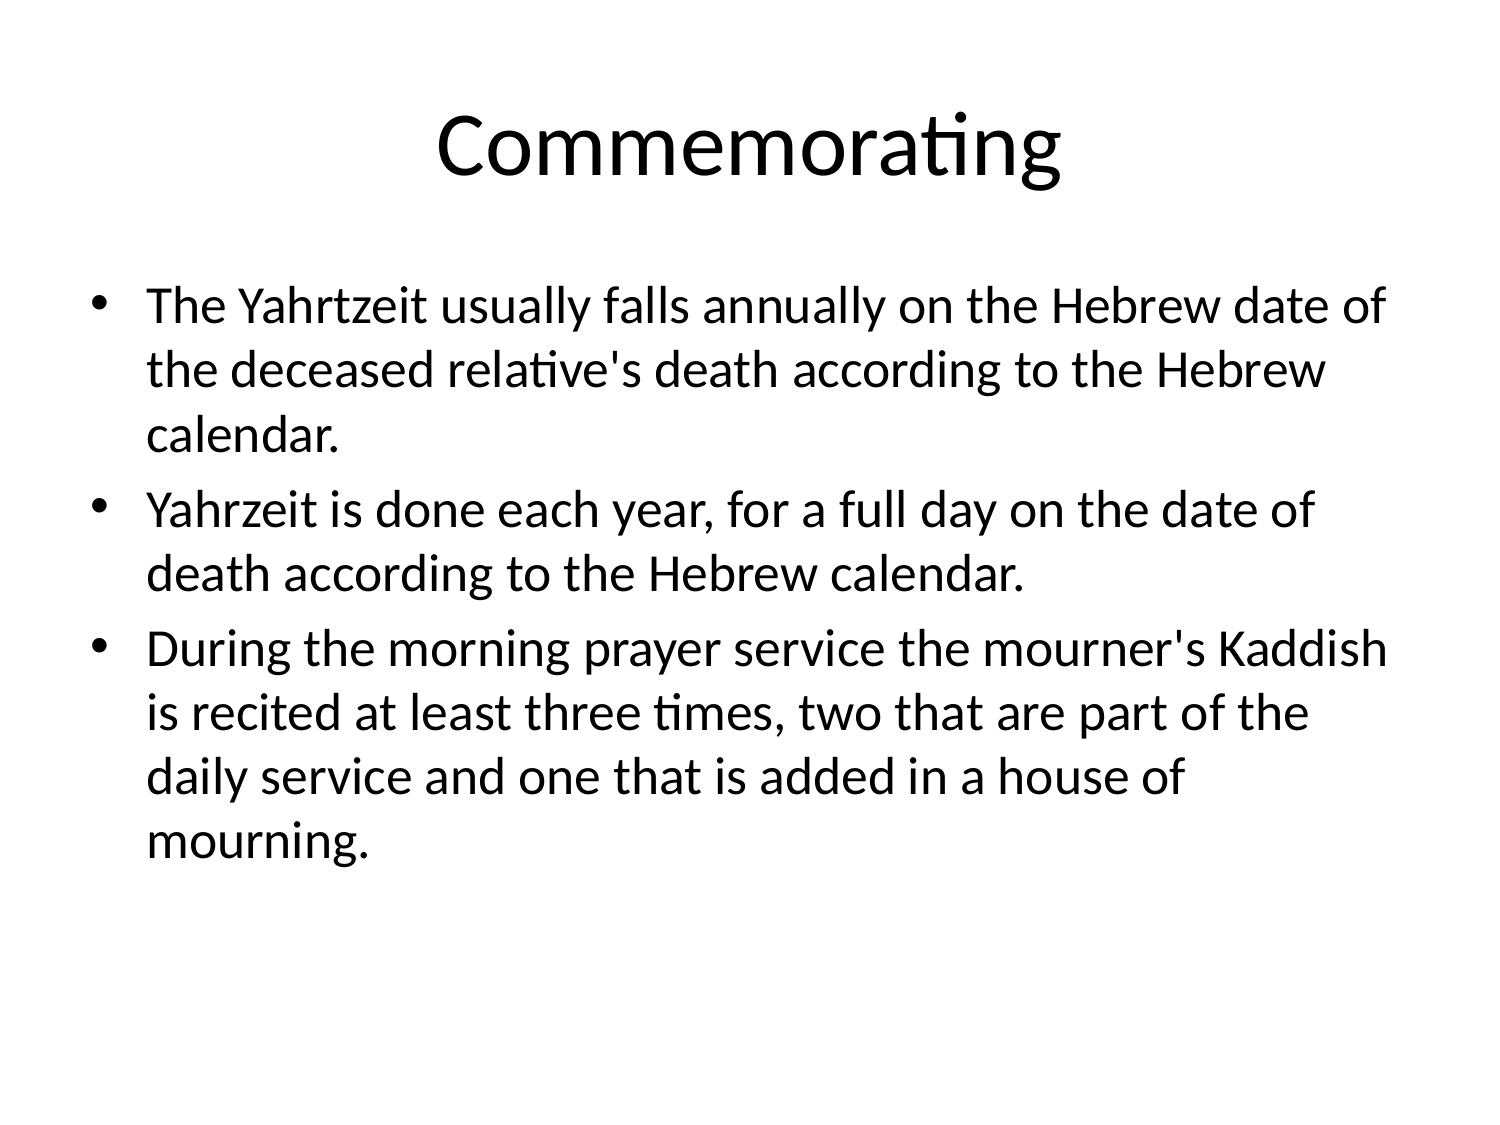

# Commemorating
The Yahrtzeit usually falls annually on the Hebrew date of the deceased relative's death according to the Hebrew calendar.
Yahrzeit is done each year, for a full day on the date of death according to the Hebrew calendar.
During the morning prayer service the mourner's Kaddish is recited at least three times, two that are part of the daily service and one that is added in a house of mourning.